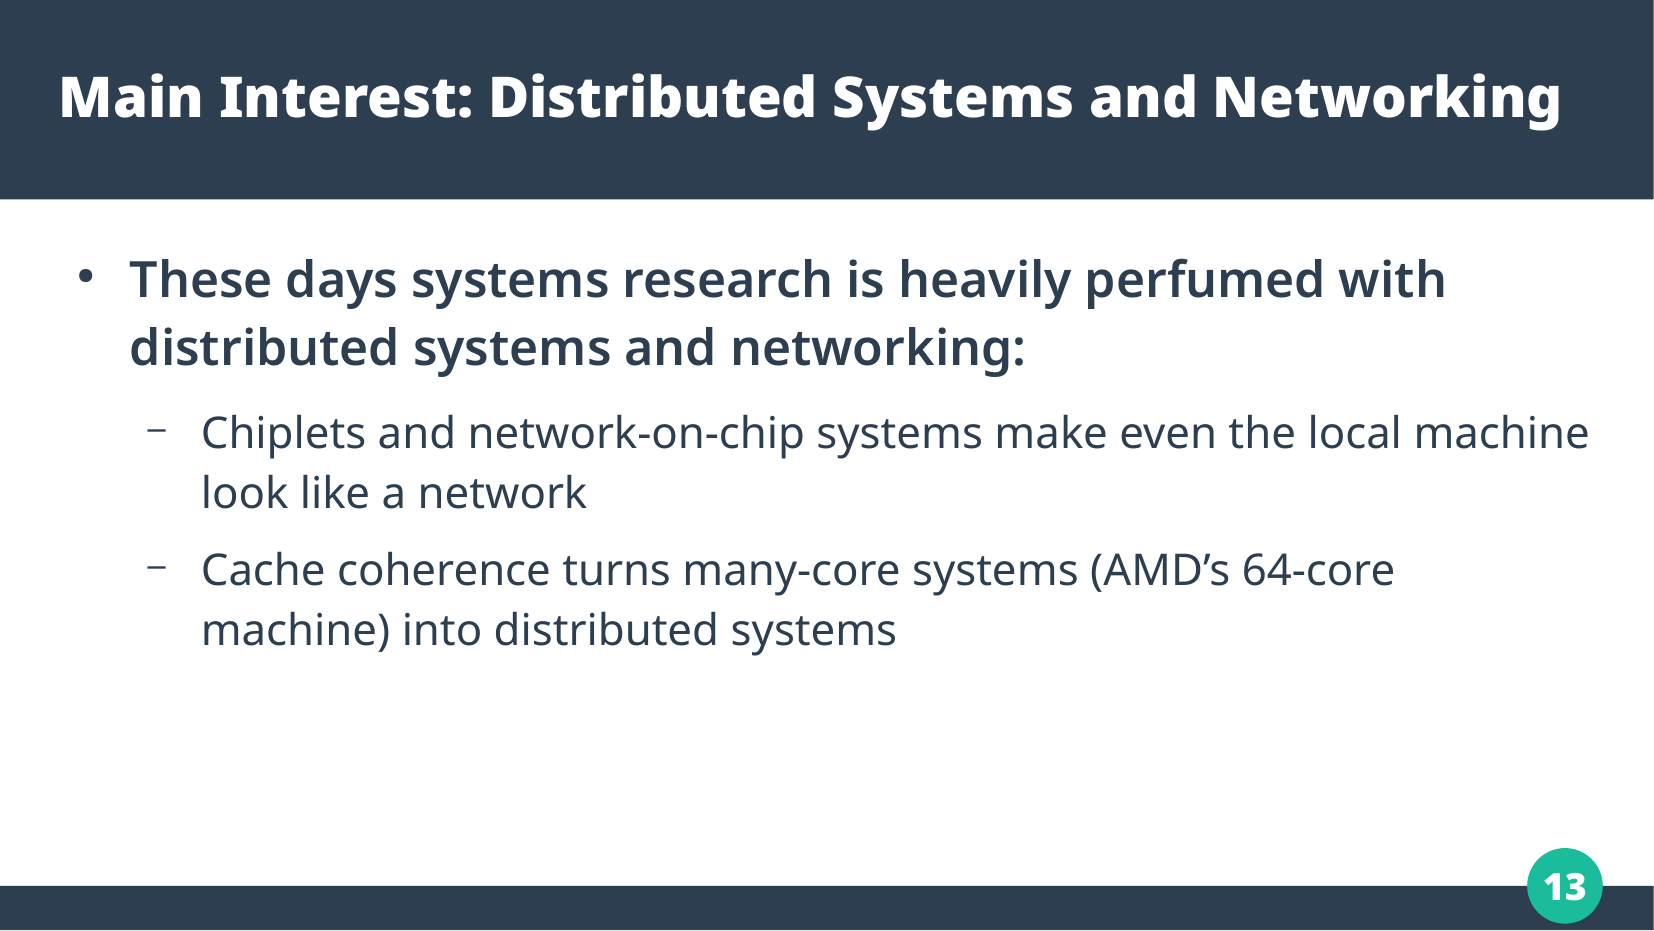

# Main Interest: Distributed Systems and Networking
These days systems research is heavily perfumed with distributed systems and networking:
Chiplets and network-on-chip systems make even the local machine look like a network
Cache coherence turns many-core systems (AMD’s 64-core machine) into distributed systems